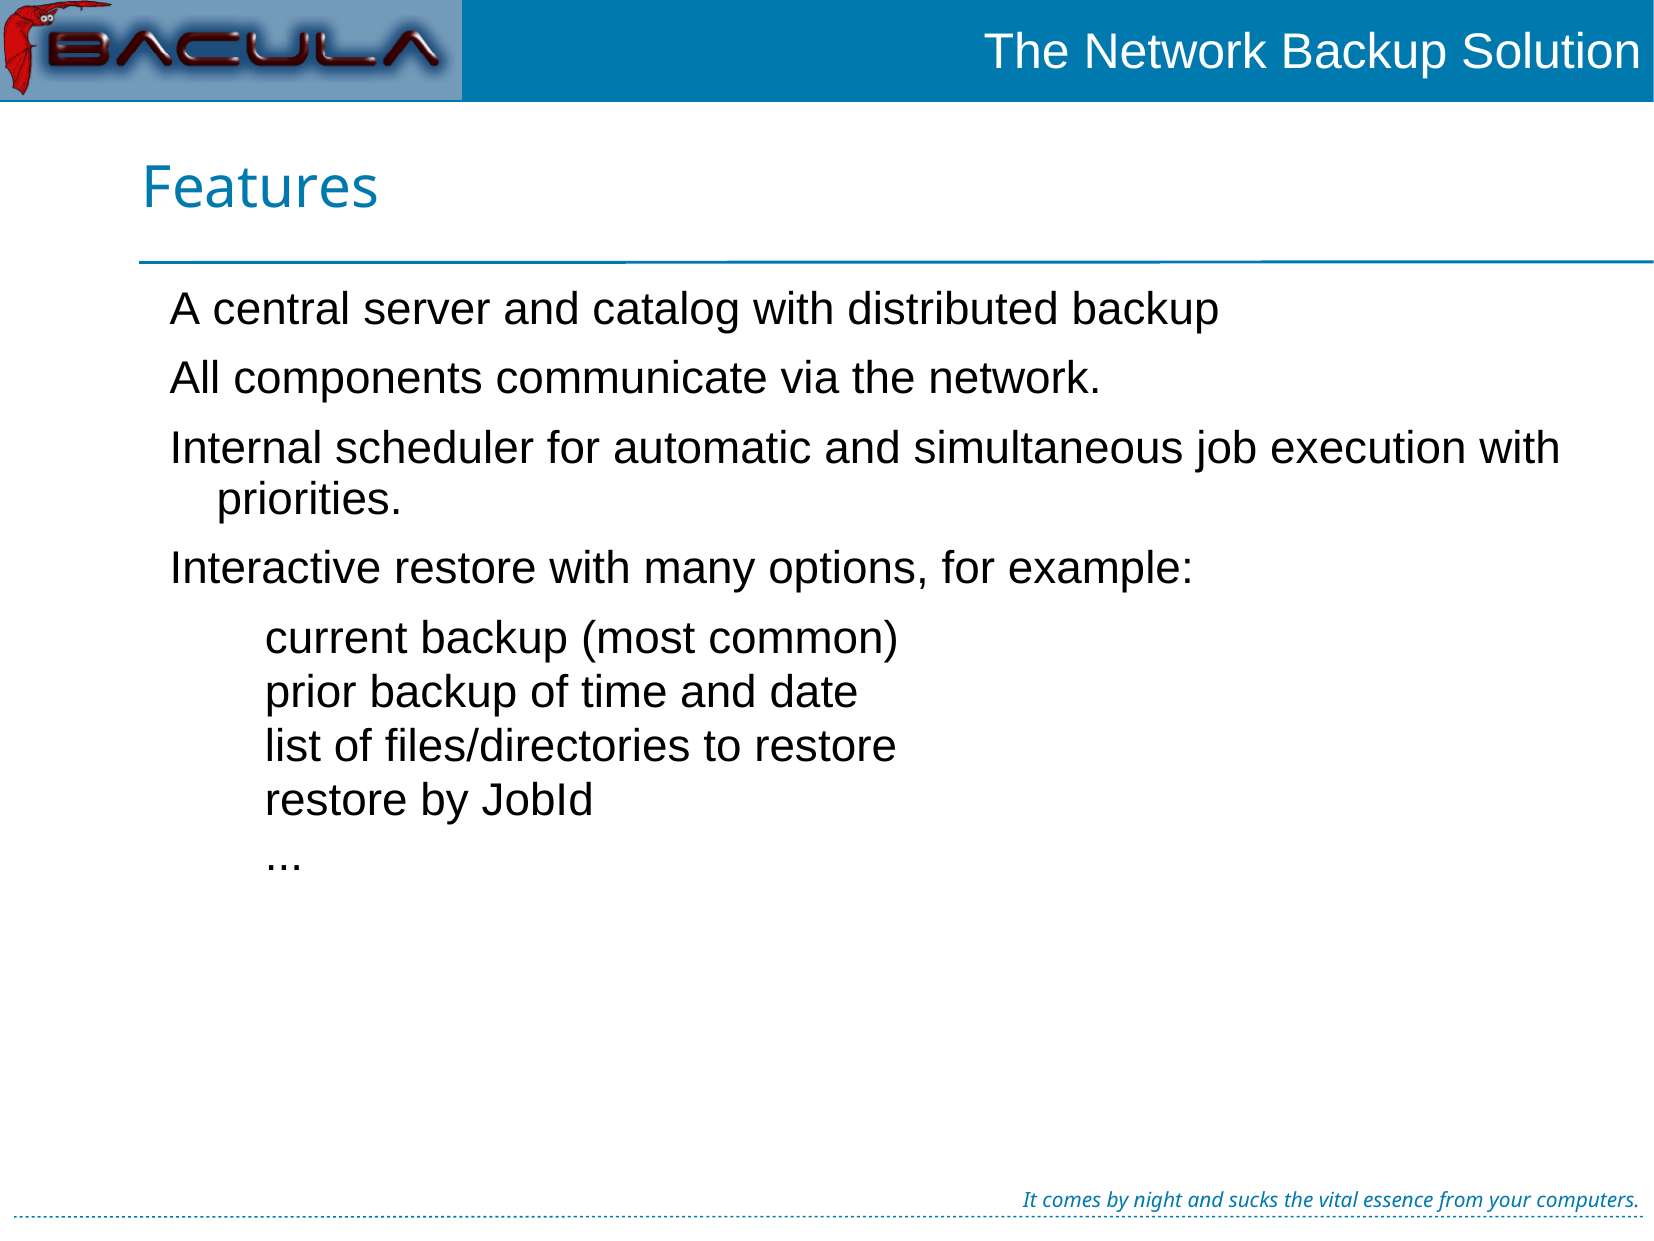

# Features
A central server and catalog with distributed backup
All components communicate via the network.
Internal scheduler for automatic and simultaneous job execution with priorities.
Interactive restore with many options, for example:
 current backup (most common)
 prior backup of time and date
 list of files/directories to restore
 restore by JobId
 ...